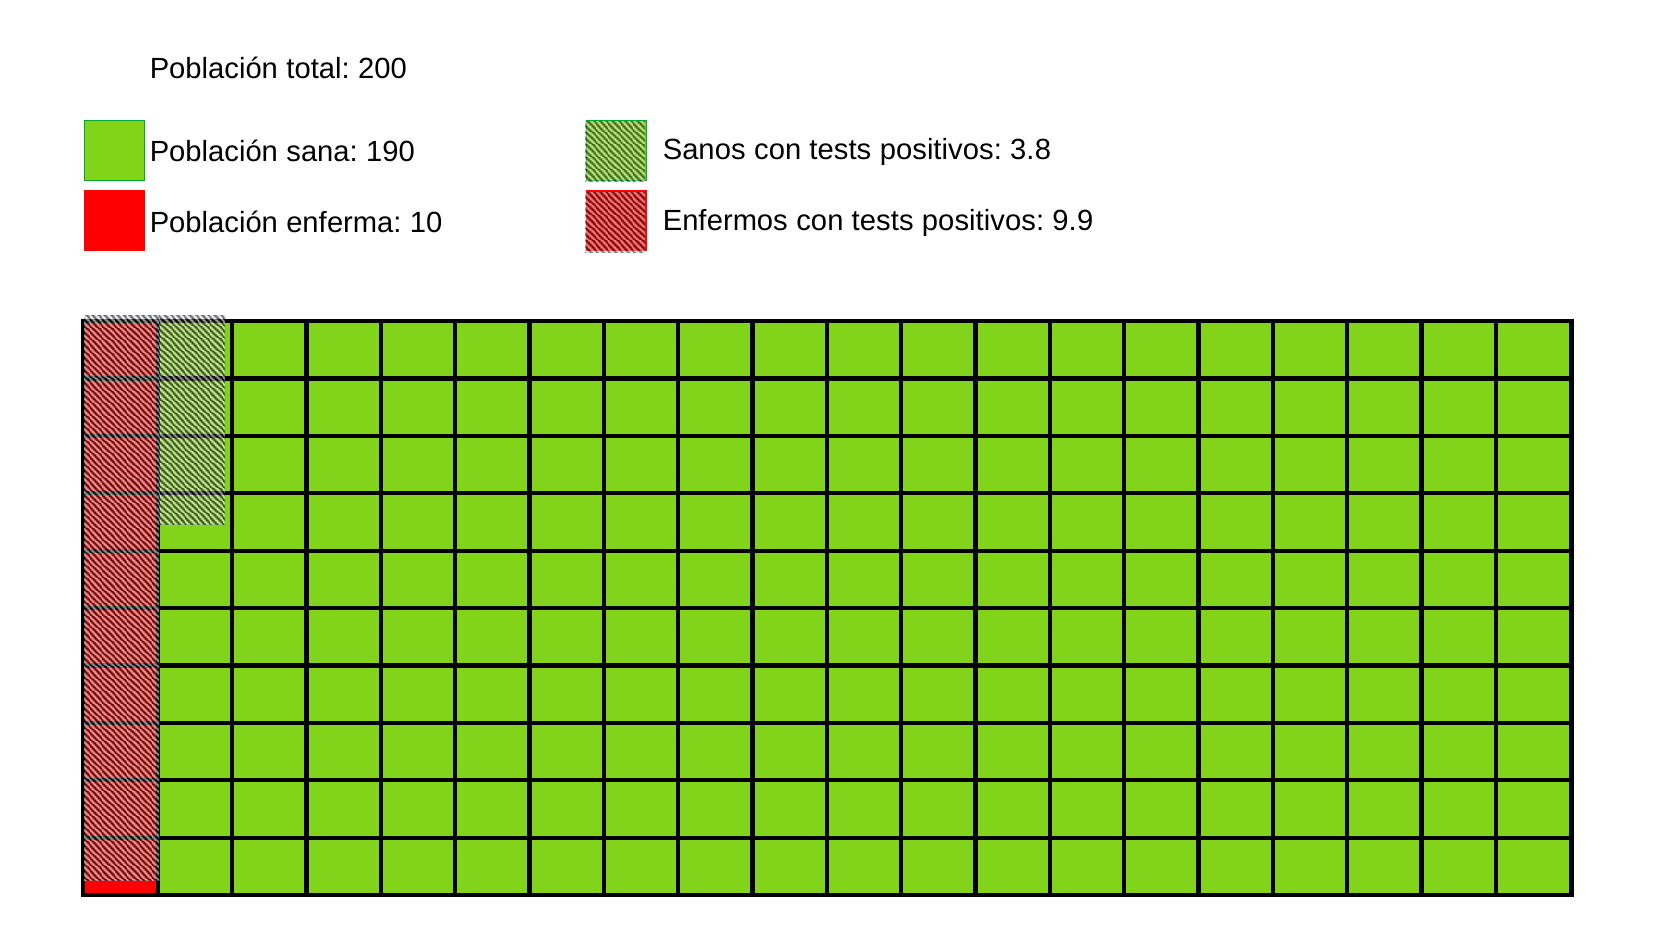

Población total: 200
Sanos con tests positivos: 3.8
Población sana: 190
Enfermos con tests positivos: 9.9
Población enferma: 10
| | | | | | | | | | | | | | | | | | | | |
| --- | --- | --- | --- | --- | --- | --- | --- | --- | --- | --- | --- | --- | --- | --- | --- | --- | --- | --- | --- |
| | | | | | | | | | | | | | | | | | | | |
| | | | | | | | | | | | | | | | | | | | |
| | | | | | | | | | | | | | | | | | | | |
| | | | | | | | | | | | | | | | | | | | |
| | | | | | | | | | | | | | | | | | | | |
| | | | | | | | | | | | | | | | | | | | |
| | | | | | | | | | | | | | | | | | | | |
| | | | | | | | | | | | | | | | | | | | |
| | | | | | | | | | | | | | | | | | | | |